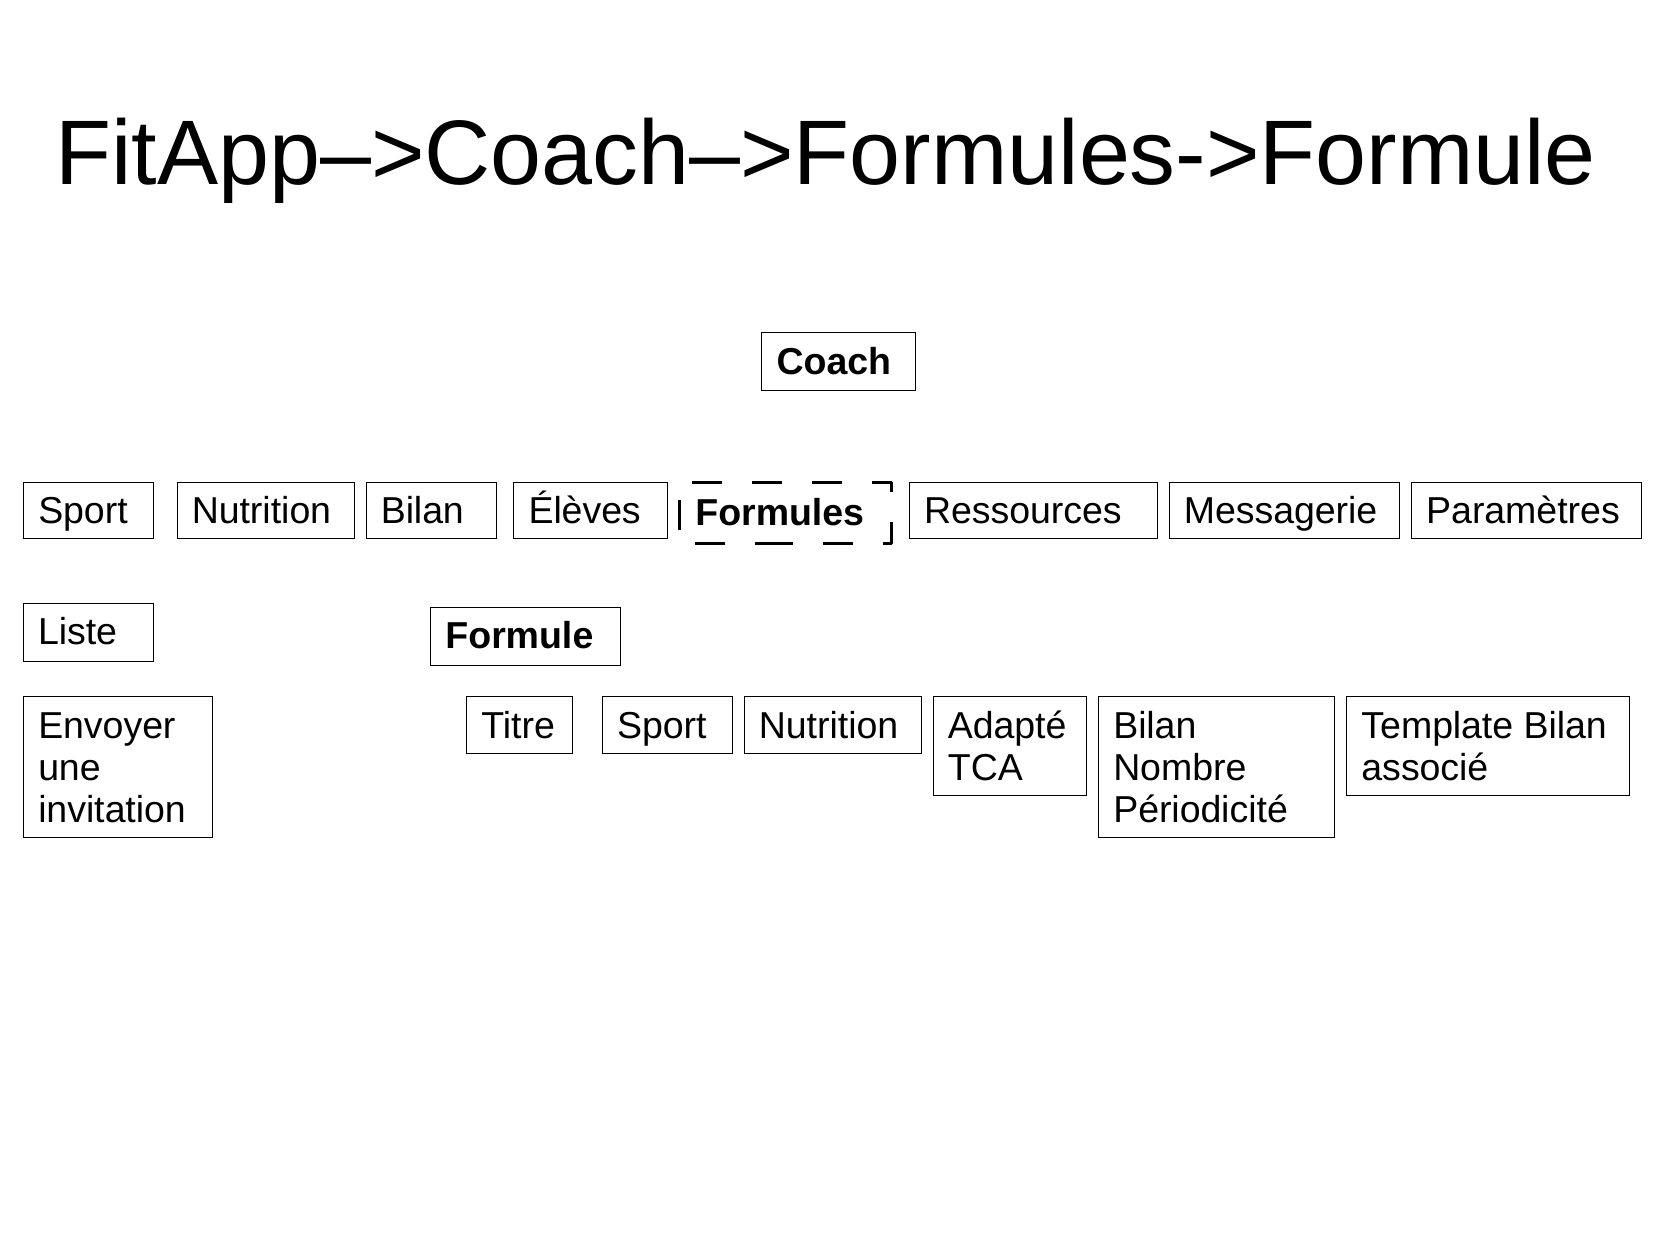

# FitApp–>Coach–>Formules->Formule
Coach
Sport
Nutrition
Bilan
Élèves
Formules
Ressources
Messagerie
Paramètres
Liste
Formule
Envoyer
une invitation
Titre
Sport
Nutrition
Adapté
TCA
Bilan
Nombre
Périodicité
Template Bilan
associé